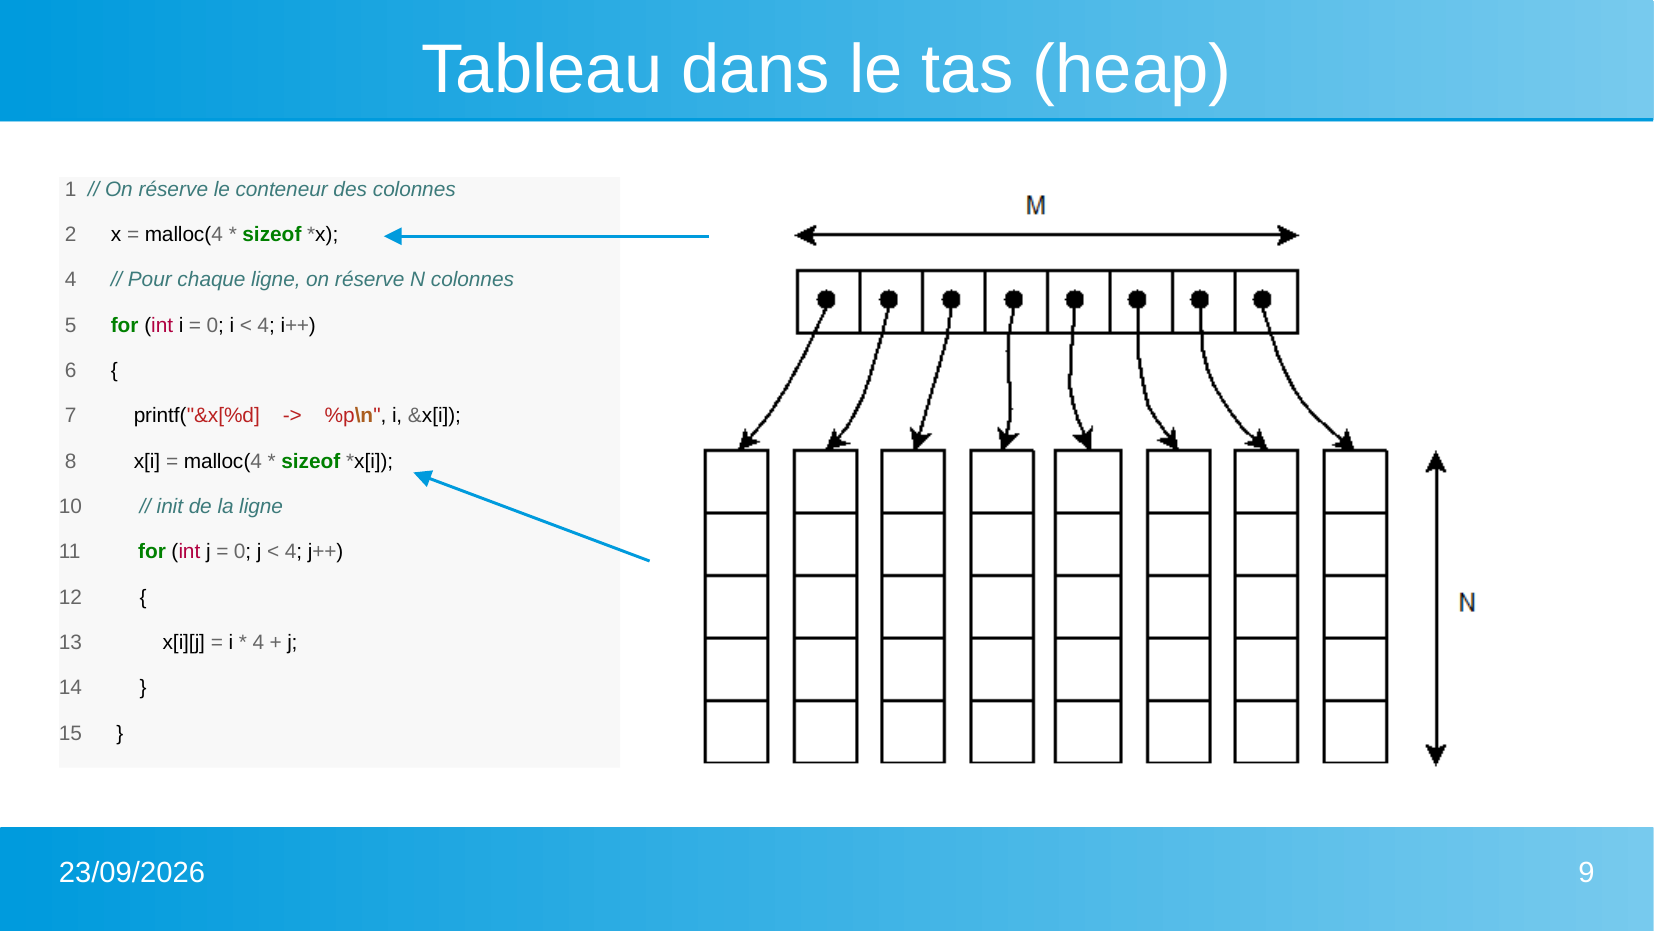

# Tableau dans le tas (heap)
 1 // On réserve le conteneur des colonnes
 2 x = malloc(4 * sizeof *x);
 4 // Pour chaque ligne, on réserve N colonnes
 5 for (int i = 0; i < 4; i++)
 6 {
 7 printf("&x[%d] -> %p\n", i, &x[i]);
 8 x[i] = malloc(4 * sizeof *x[i]);
10 // init de la ligne
11 for (int j = 0; j < 4; j++)
12 {
13 x[i][j] = i * 4 + j;
14 }
15 }
9